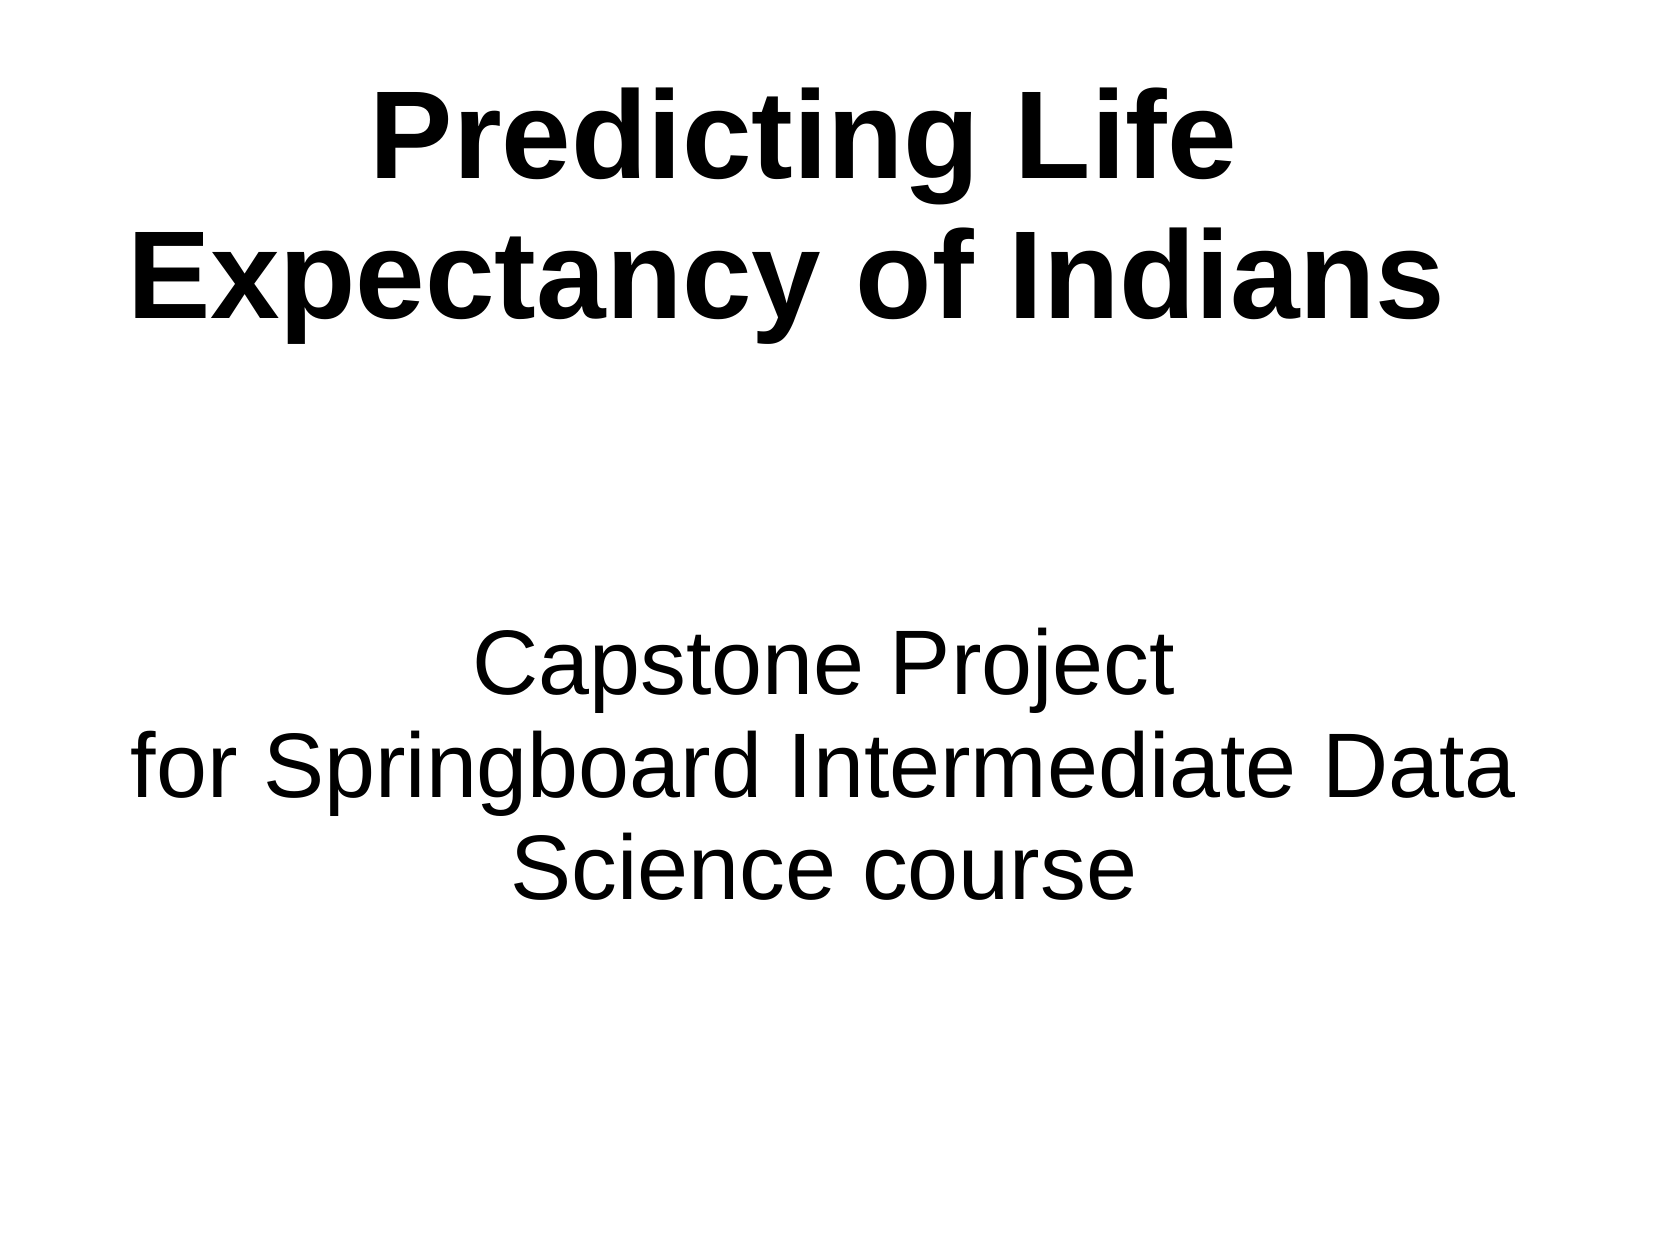

# Predicting Life Expectancy of Indians
Capstone Project
for Springboard Intermediate Data Science course